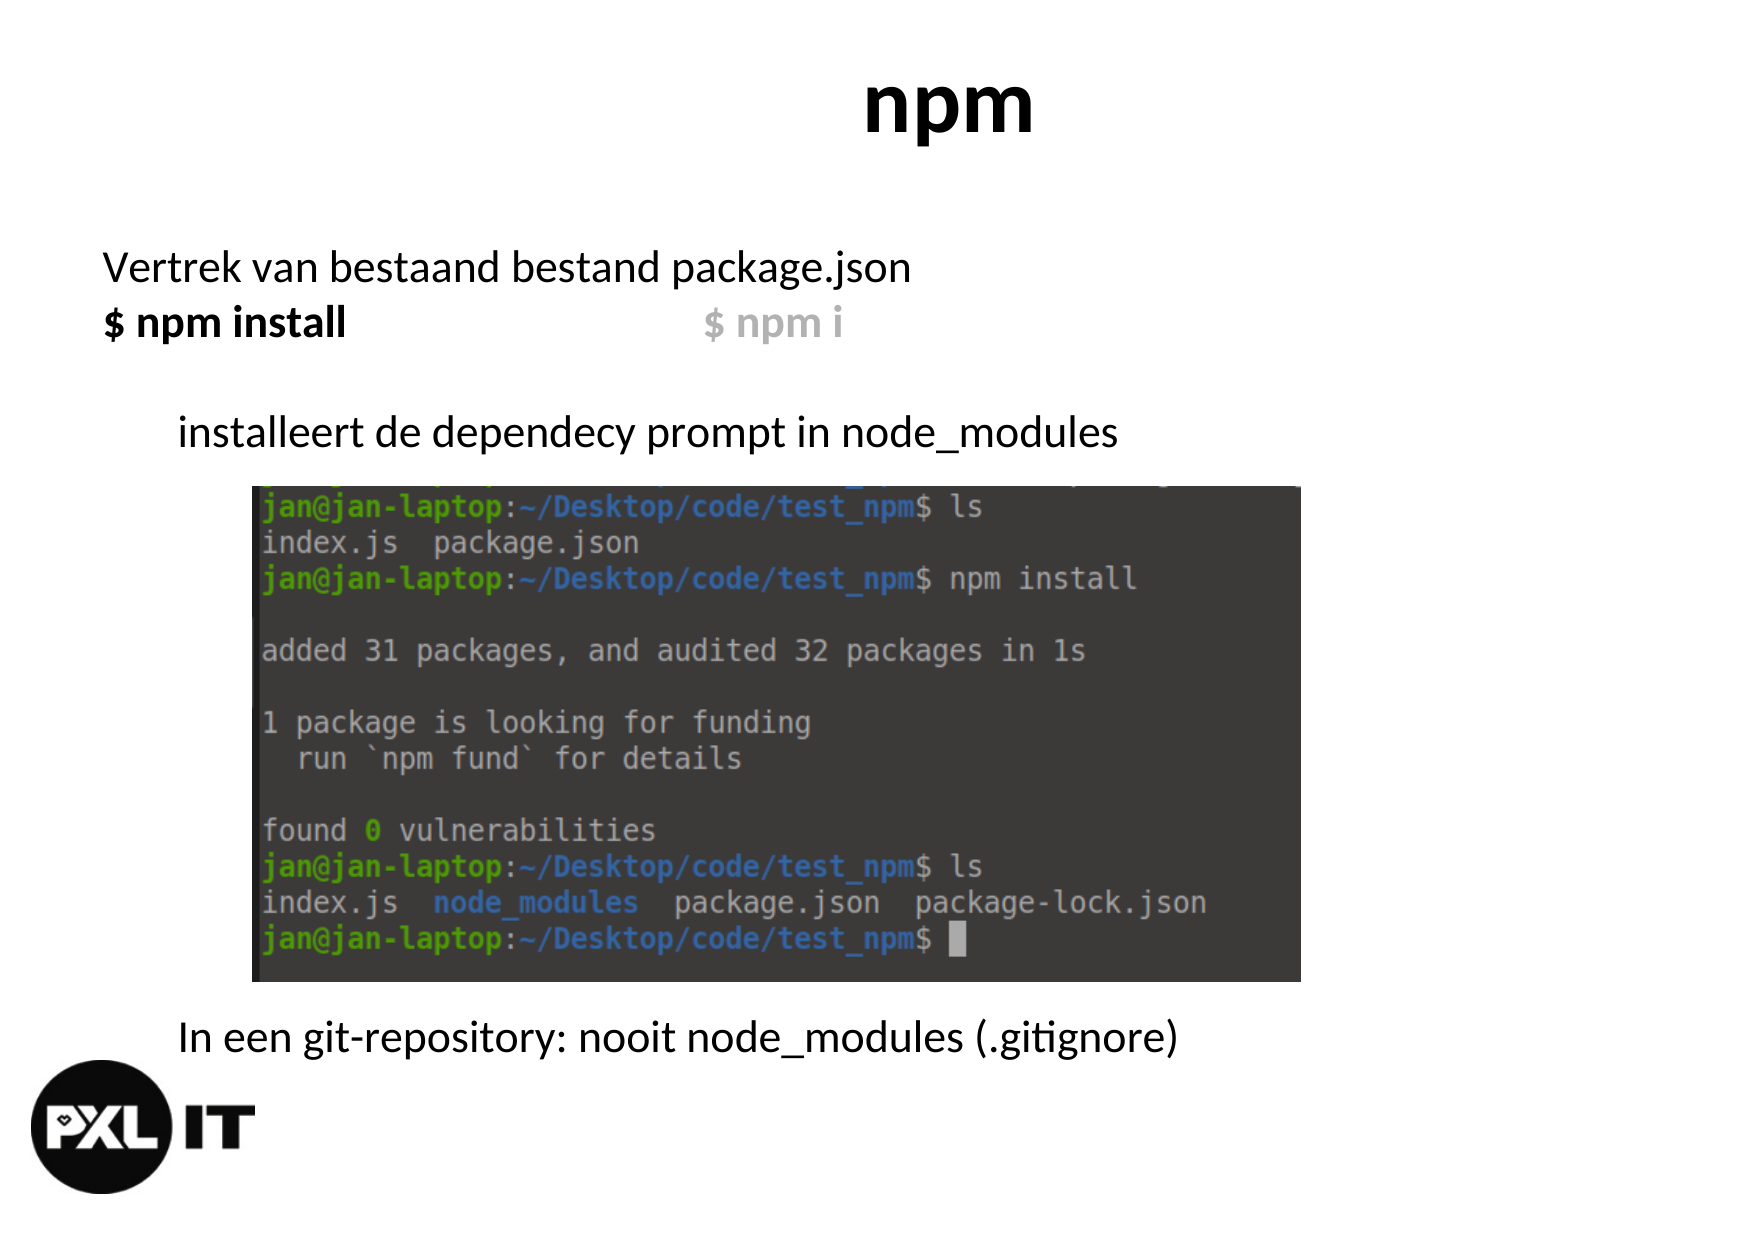

npm
Vertrek van bestaand bestand package.json
$ npm install 					$ npm i
	installeert de dependecy prompt in node_modules
	In een git-repository: nooit node_modules (.gitignore)